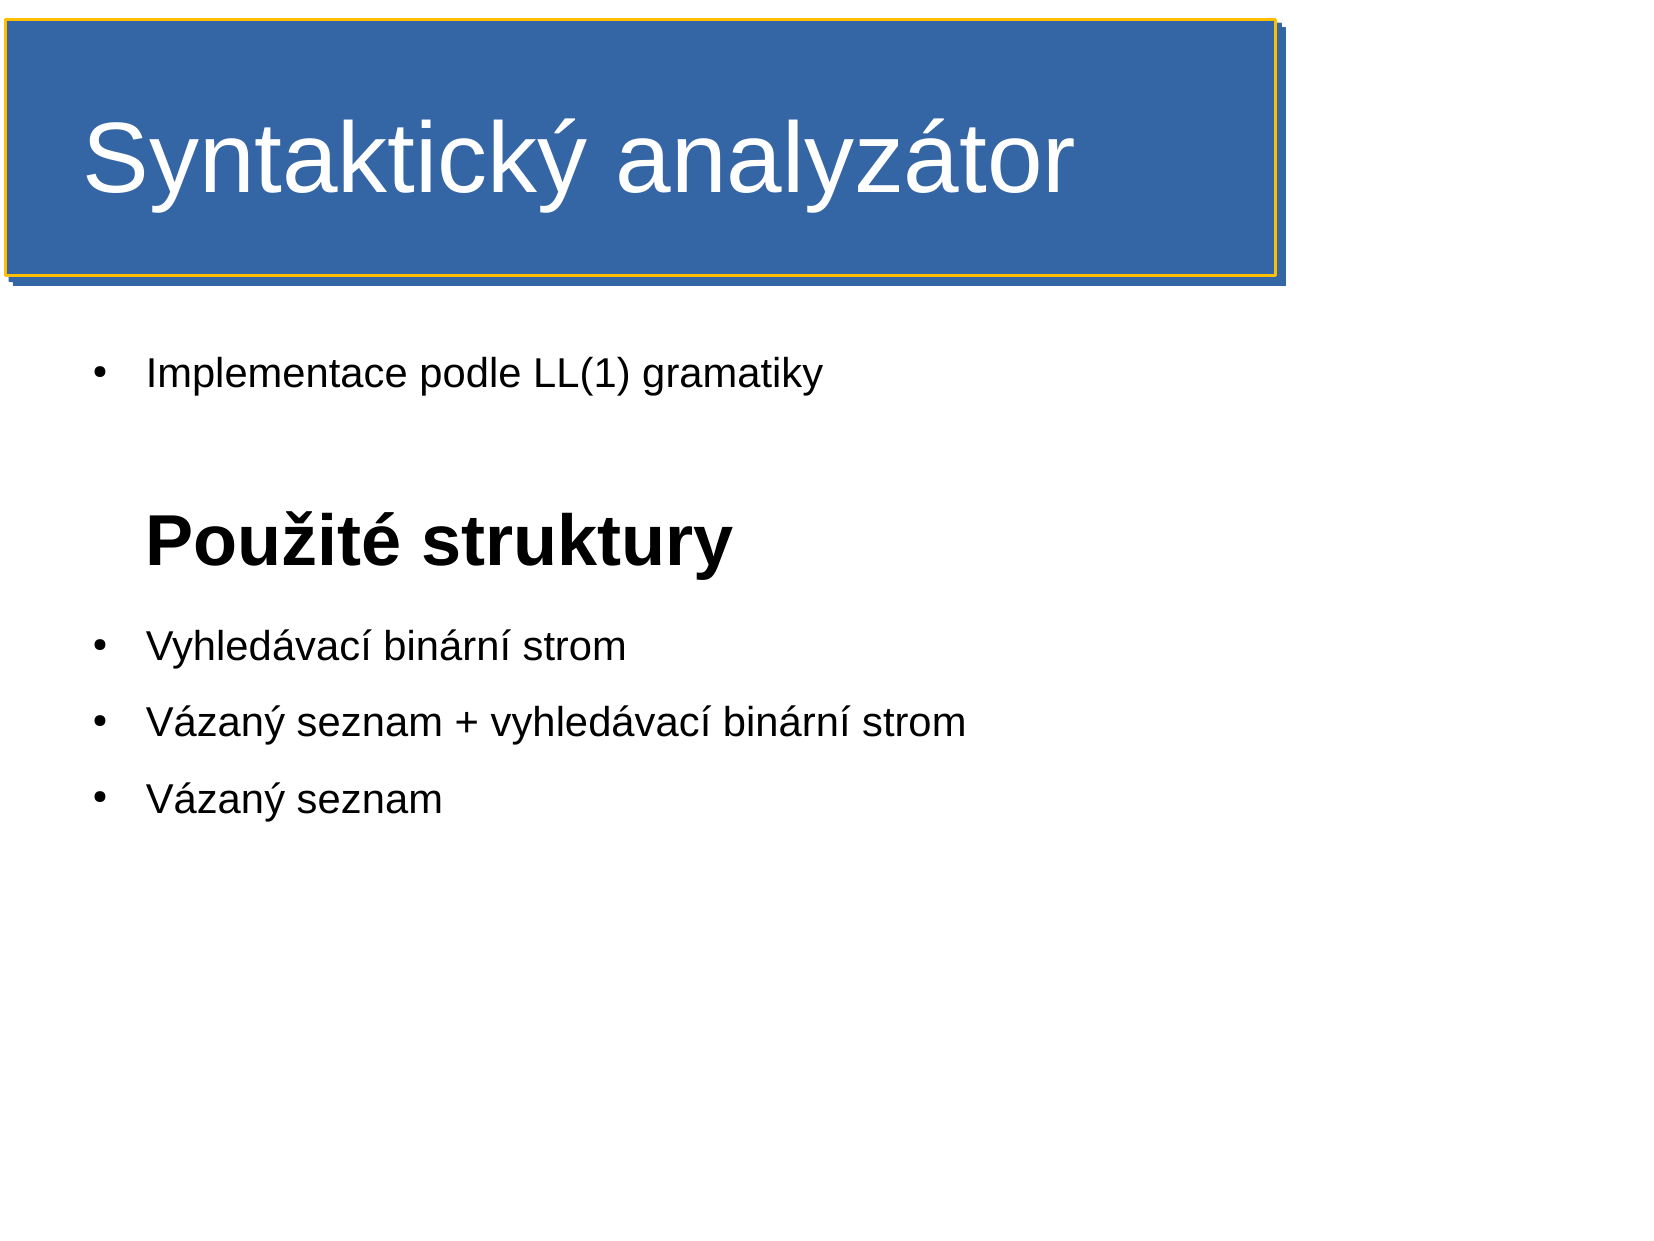

# Syntaktický analyzátor
Implementace podle LL(1) gramatiky
Použité struktury
Vyhledávací binární strom
Vázaný seznam + vyhledávací binární strom
Vázaný seznam